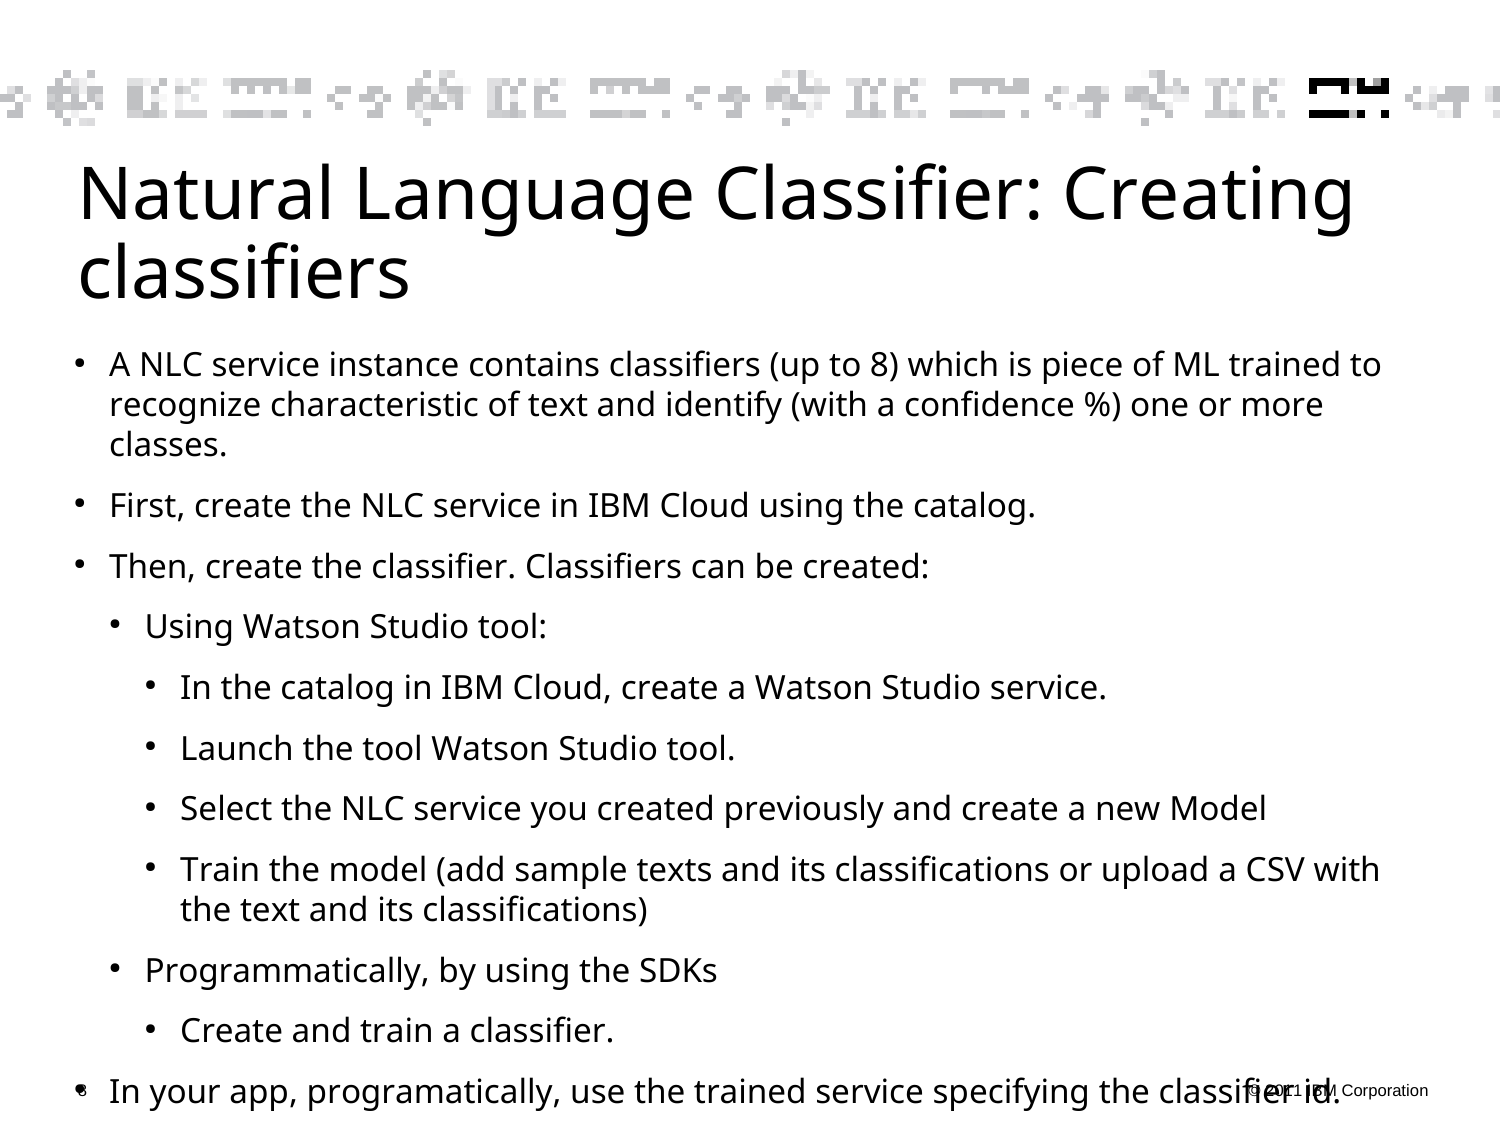

# Natural Language Classifier: Creating classifiers
A NLC service instance contains classifiers (up to 8) which is piece of ML trained to recognize characteristic of text and identify (with a confidence %) one or more classes.
First, create the NLC service in IBM Cloud using the catalog.
Then, create the classifier. Classifiers can be created:
Using Watson Studio tool:
In the catalog in IBM Cloud, create a Watson Studio service.
Launch the tool Watson Studio tool.
Select the NLC service you created previously and create a new Model
Train the model (add sample texts and its classifications or upload a CSV with the text and its classifications)
Programmatically, by using the SDKs
Create and train a classifier.
In your app, programatically, use the trained service specifying the classifier id.
8